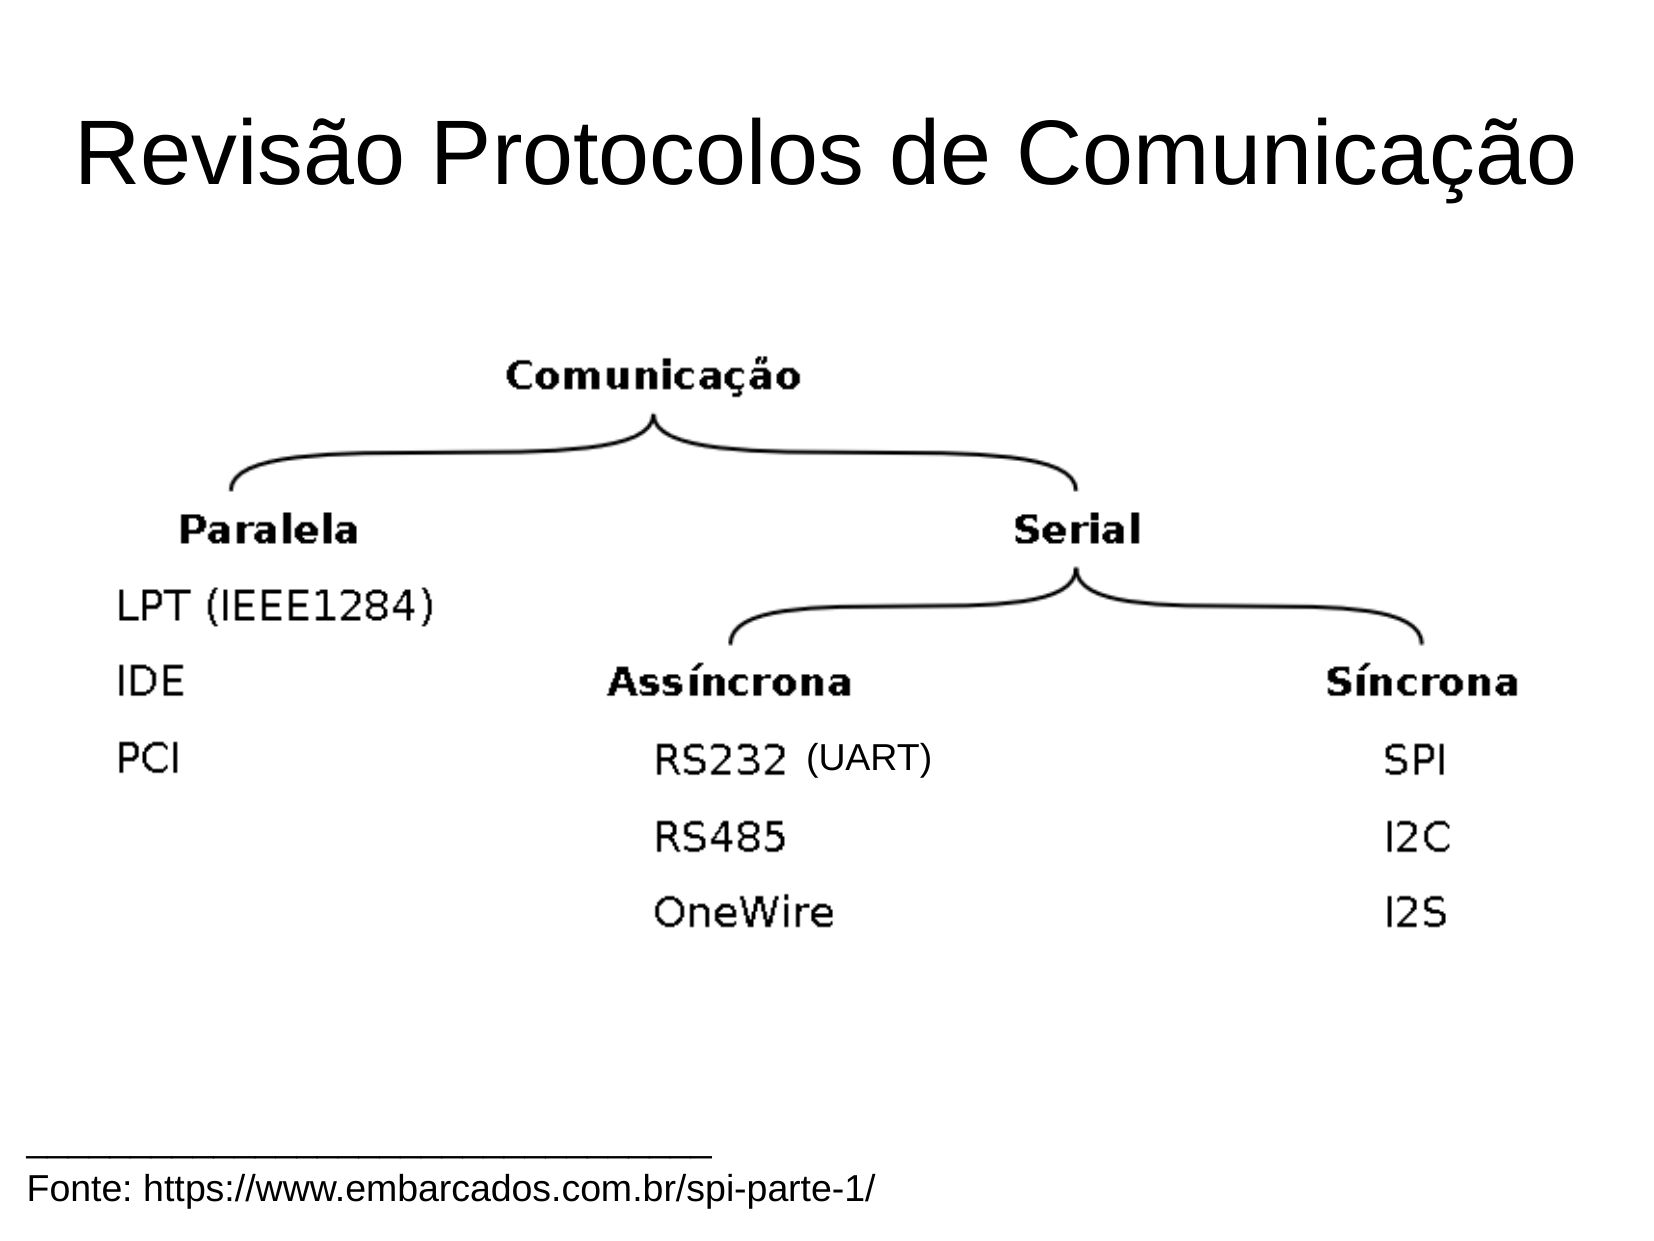

# Revisão Protocolos de Comunicação
(UART)
_________________________________
Fonte: https://www.embarcados.com.br/spi-parte-1/